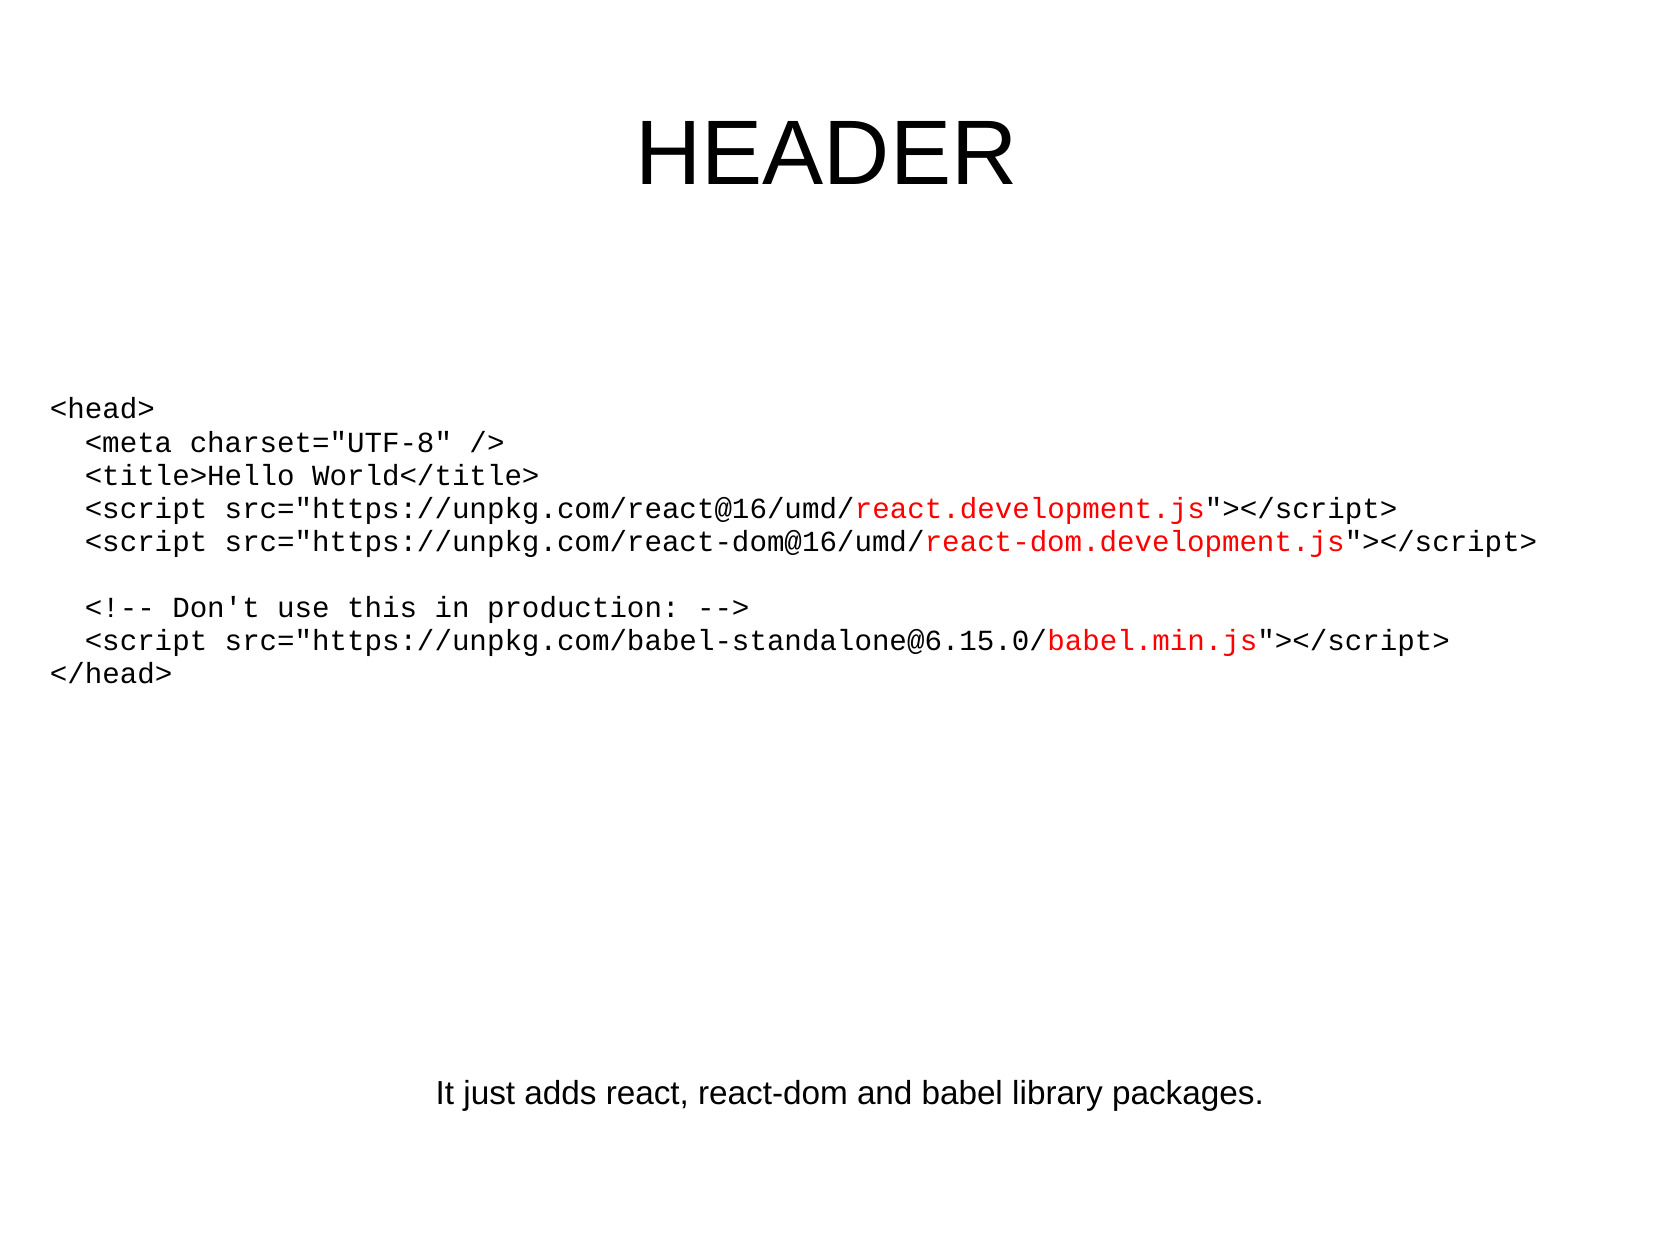

# HEADER
 <head>
 <meta charset="UTF-8" />
 <title>Hello World</title>
 <script src="https://unpkg.com/react@16/umd/react.development.js"></script>
 <script src="https://unpkg.com/react-dom@16/umd/react-dom.development.js"></script>
 <!-- Don't use this in production: -->
 <script src="https://unpkg.com/babel-standalone@6.15.0/babel.min.js"></script>
 </head>
It just adds react, react-dom and babel library packages.